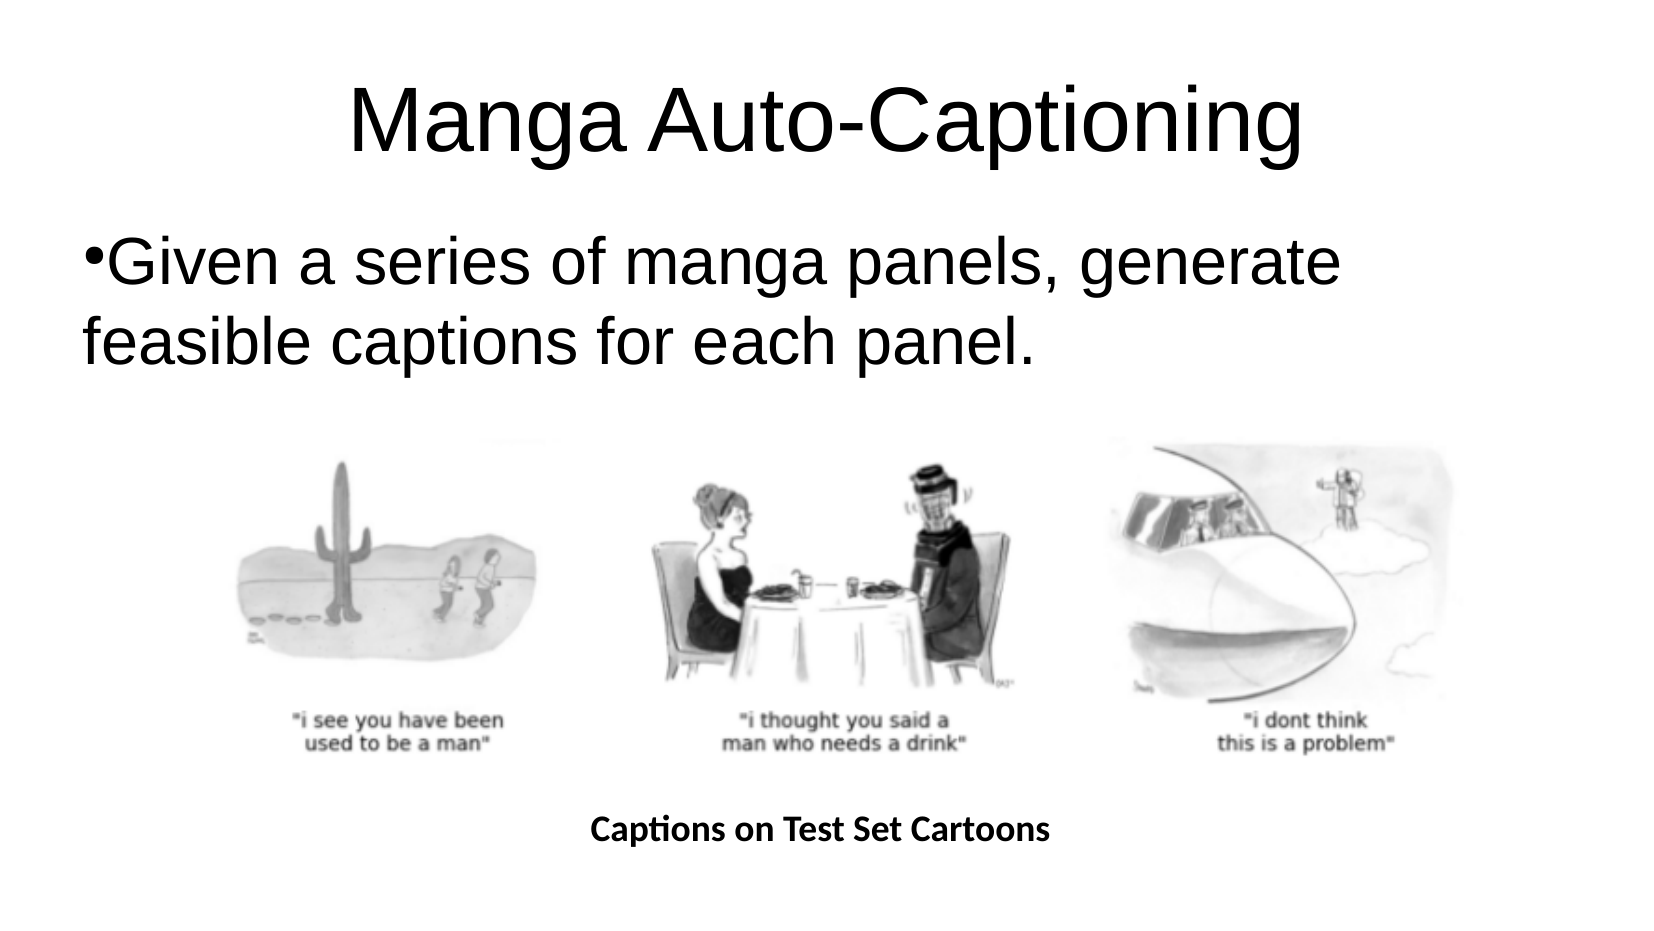

# Manga Auto-Captioning
Given a series of manga panels, generate feasible captions for each panel.
Captions on Test Set Cartoons